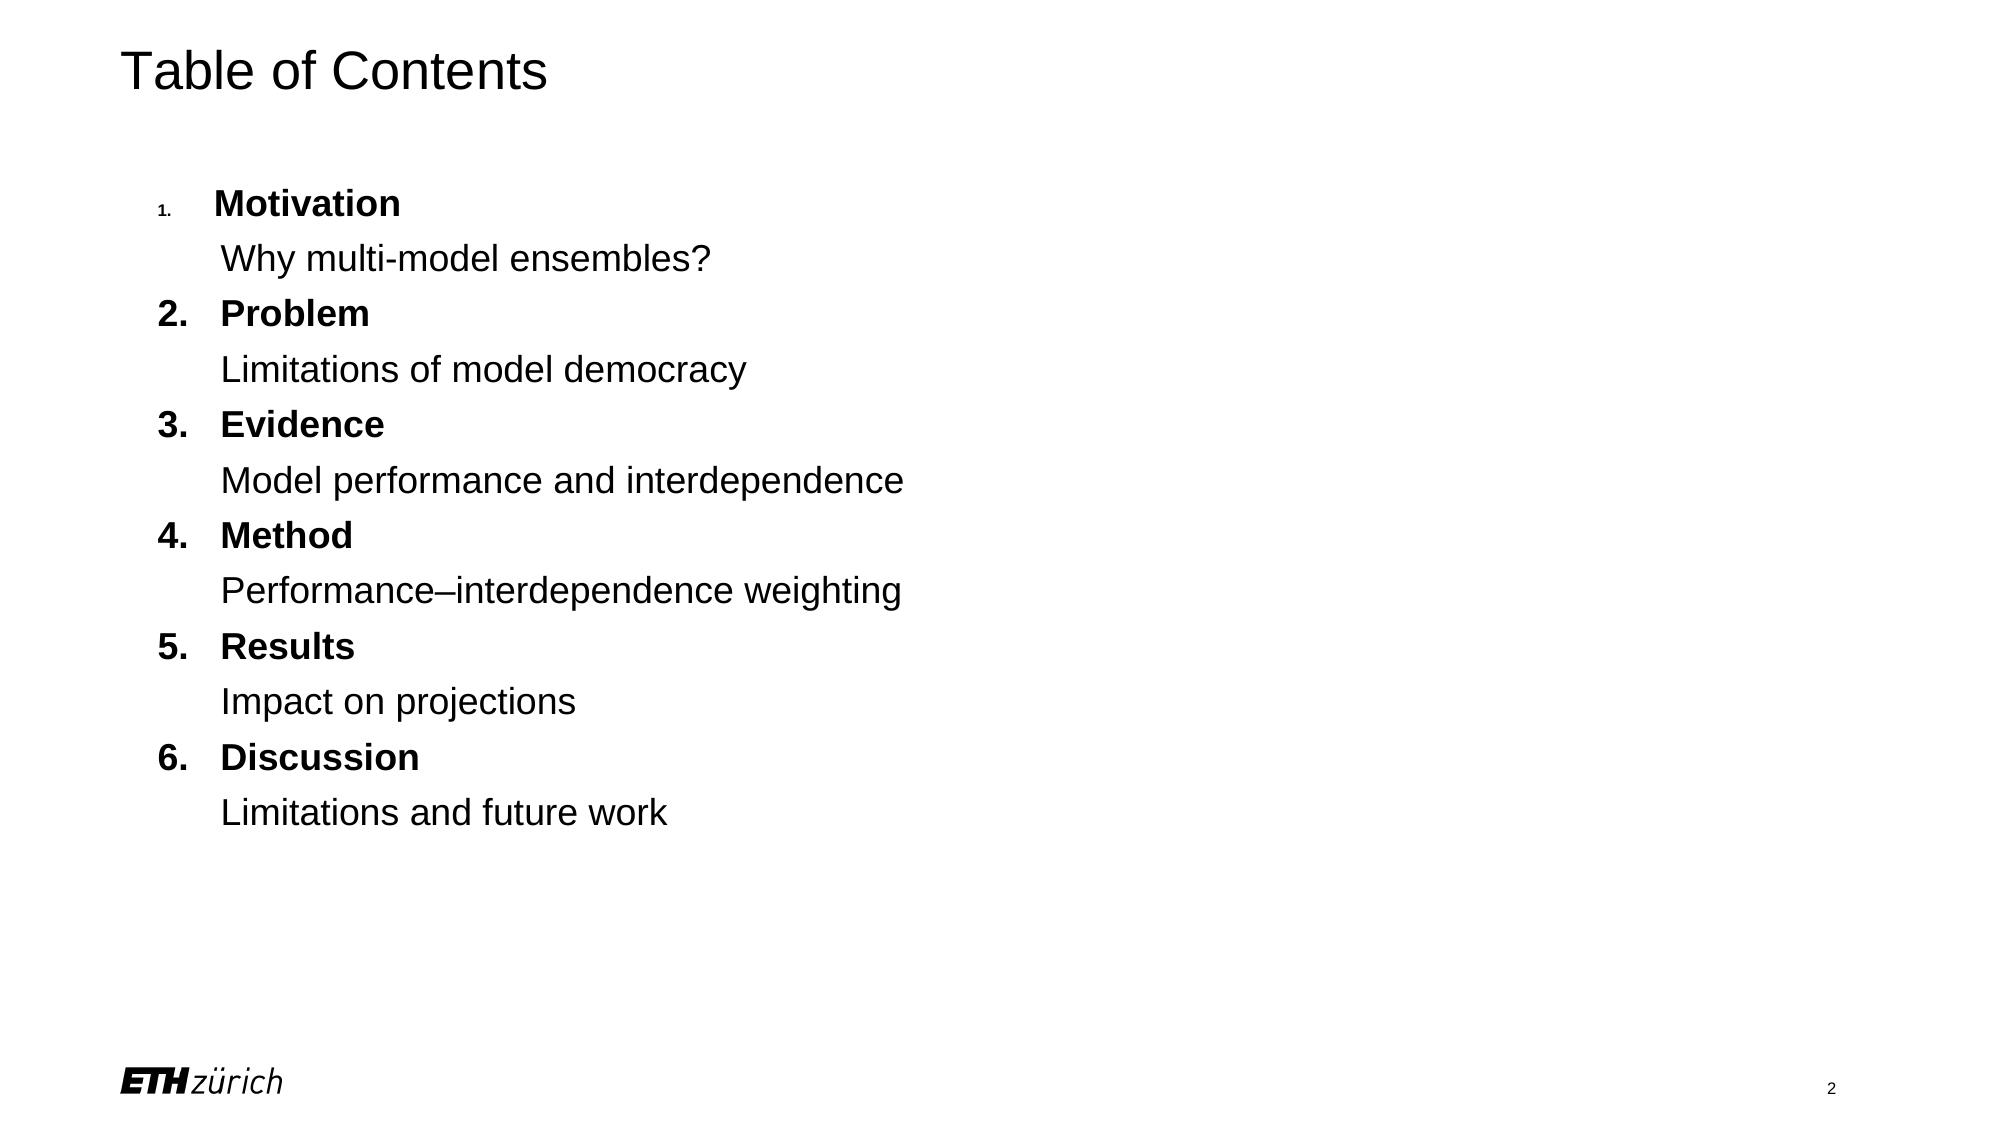

# Table of Contents
Motivation
 Why multi-model ensembles?
2. Problem
 Limitations of model democracy
3. Evidence
 Model performance and interdependence
4. Method
 Performance–interdependence weighting
5. Results
 Impact on projections
6. Discussion
 Limitations and future work
2